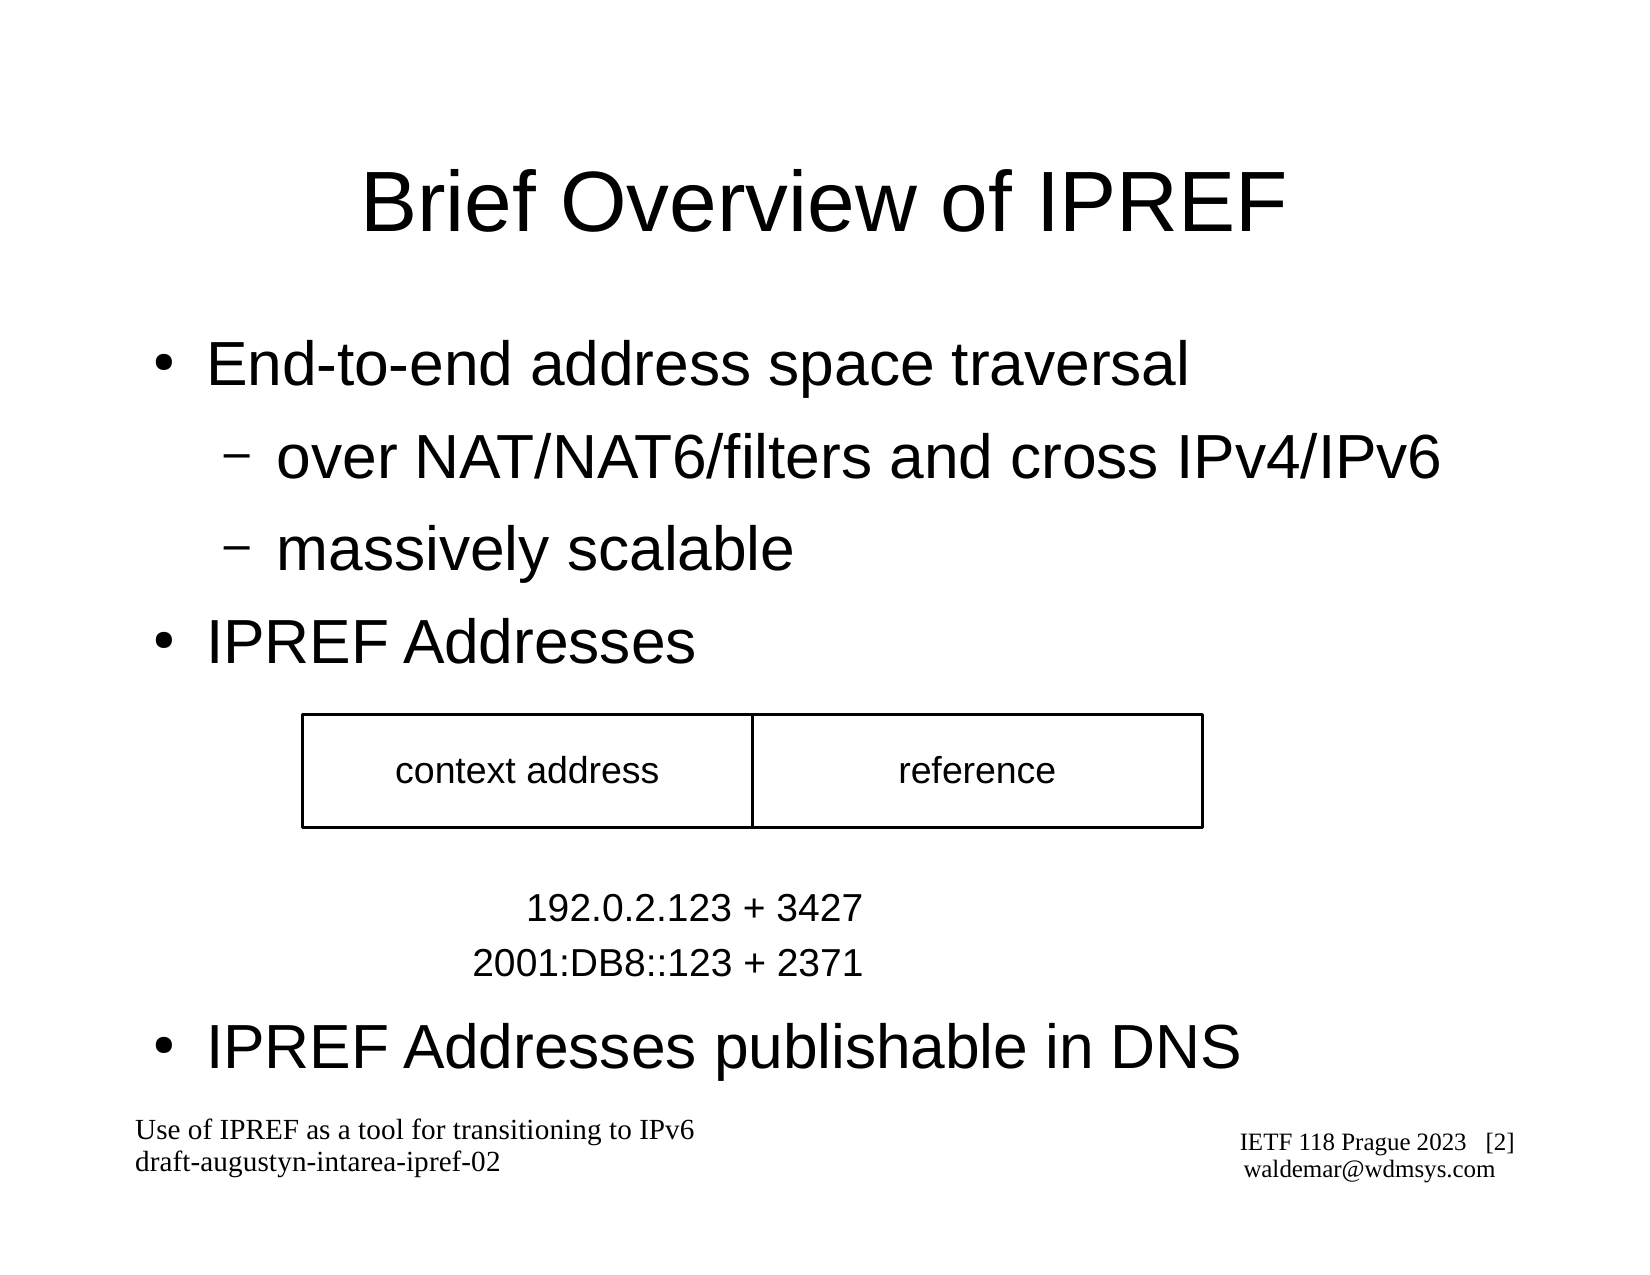

Brief Overview of IPREF
# End-to-end address space traversal
over NAT/NAT6/filters and cross IPv4/IPv6
massively scalable
IPREF Addresses
 192.0.2.123 + 3427
 2001:DB8::123 + 2371
IPREF Addresses publishable in DNS
reference
context address
2